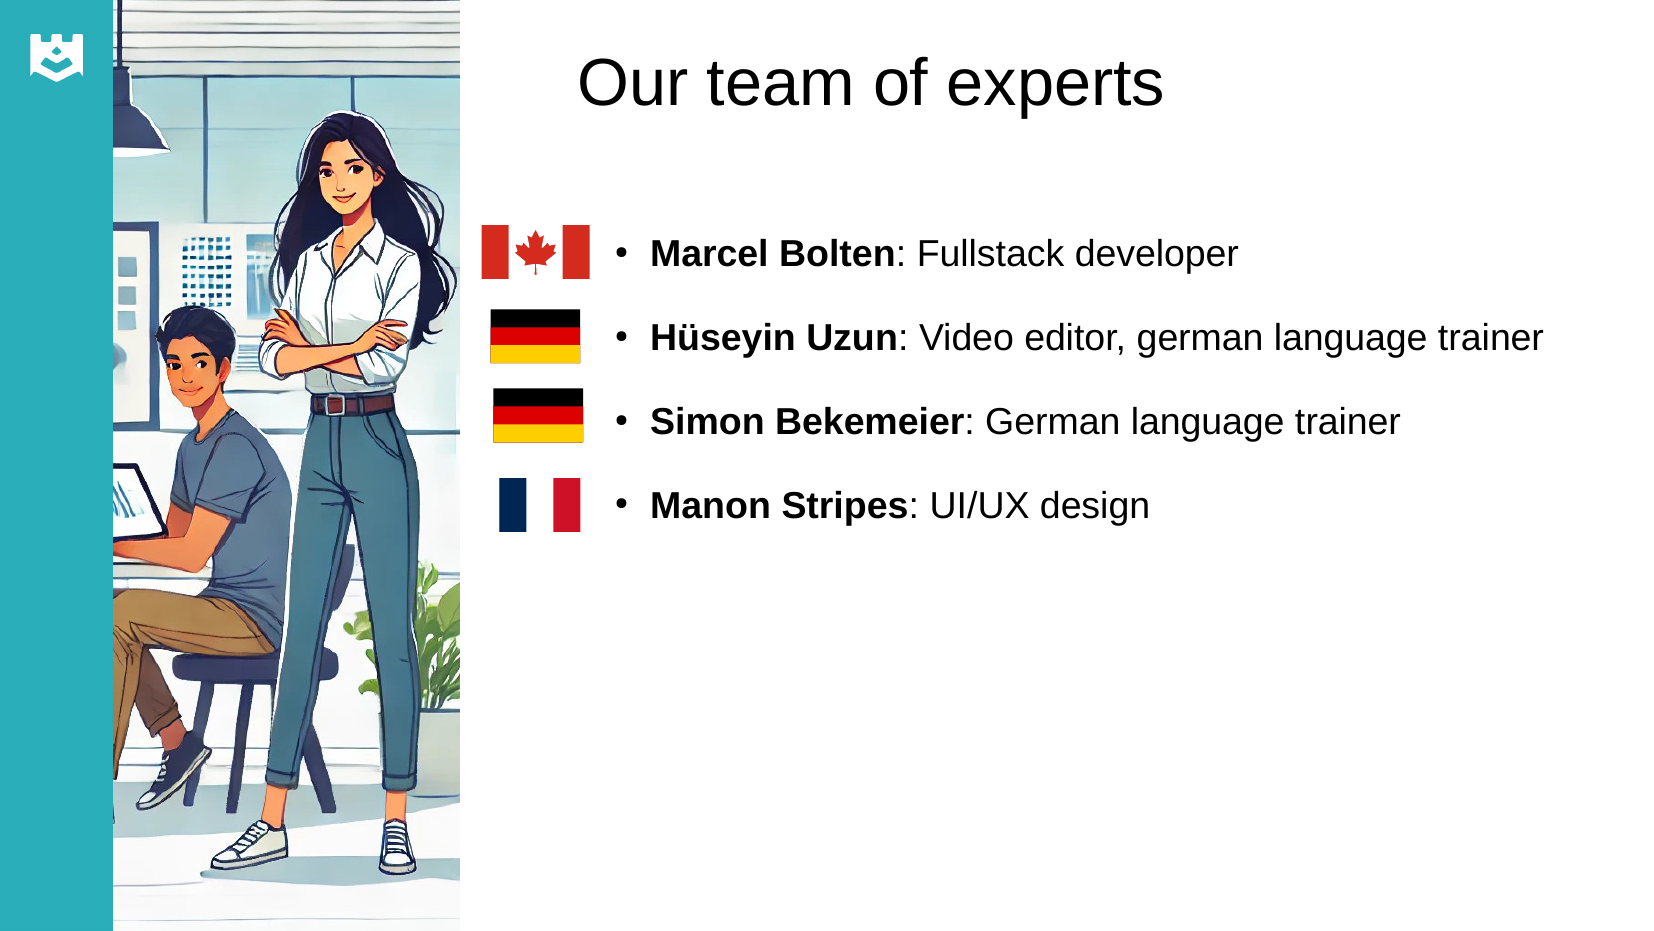

Our team of experts
Marcel Bolten: Fullstack developer
Hüseyin Uzun: Video editor, german language trainer
Simon Bekemeier: German language trainer
Manon Stripes: UI/UX design